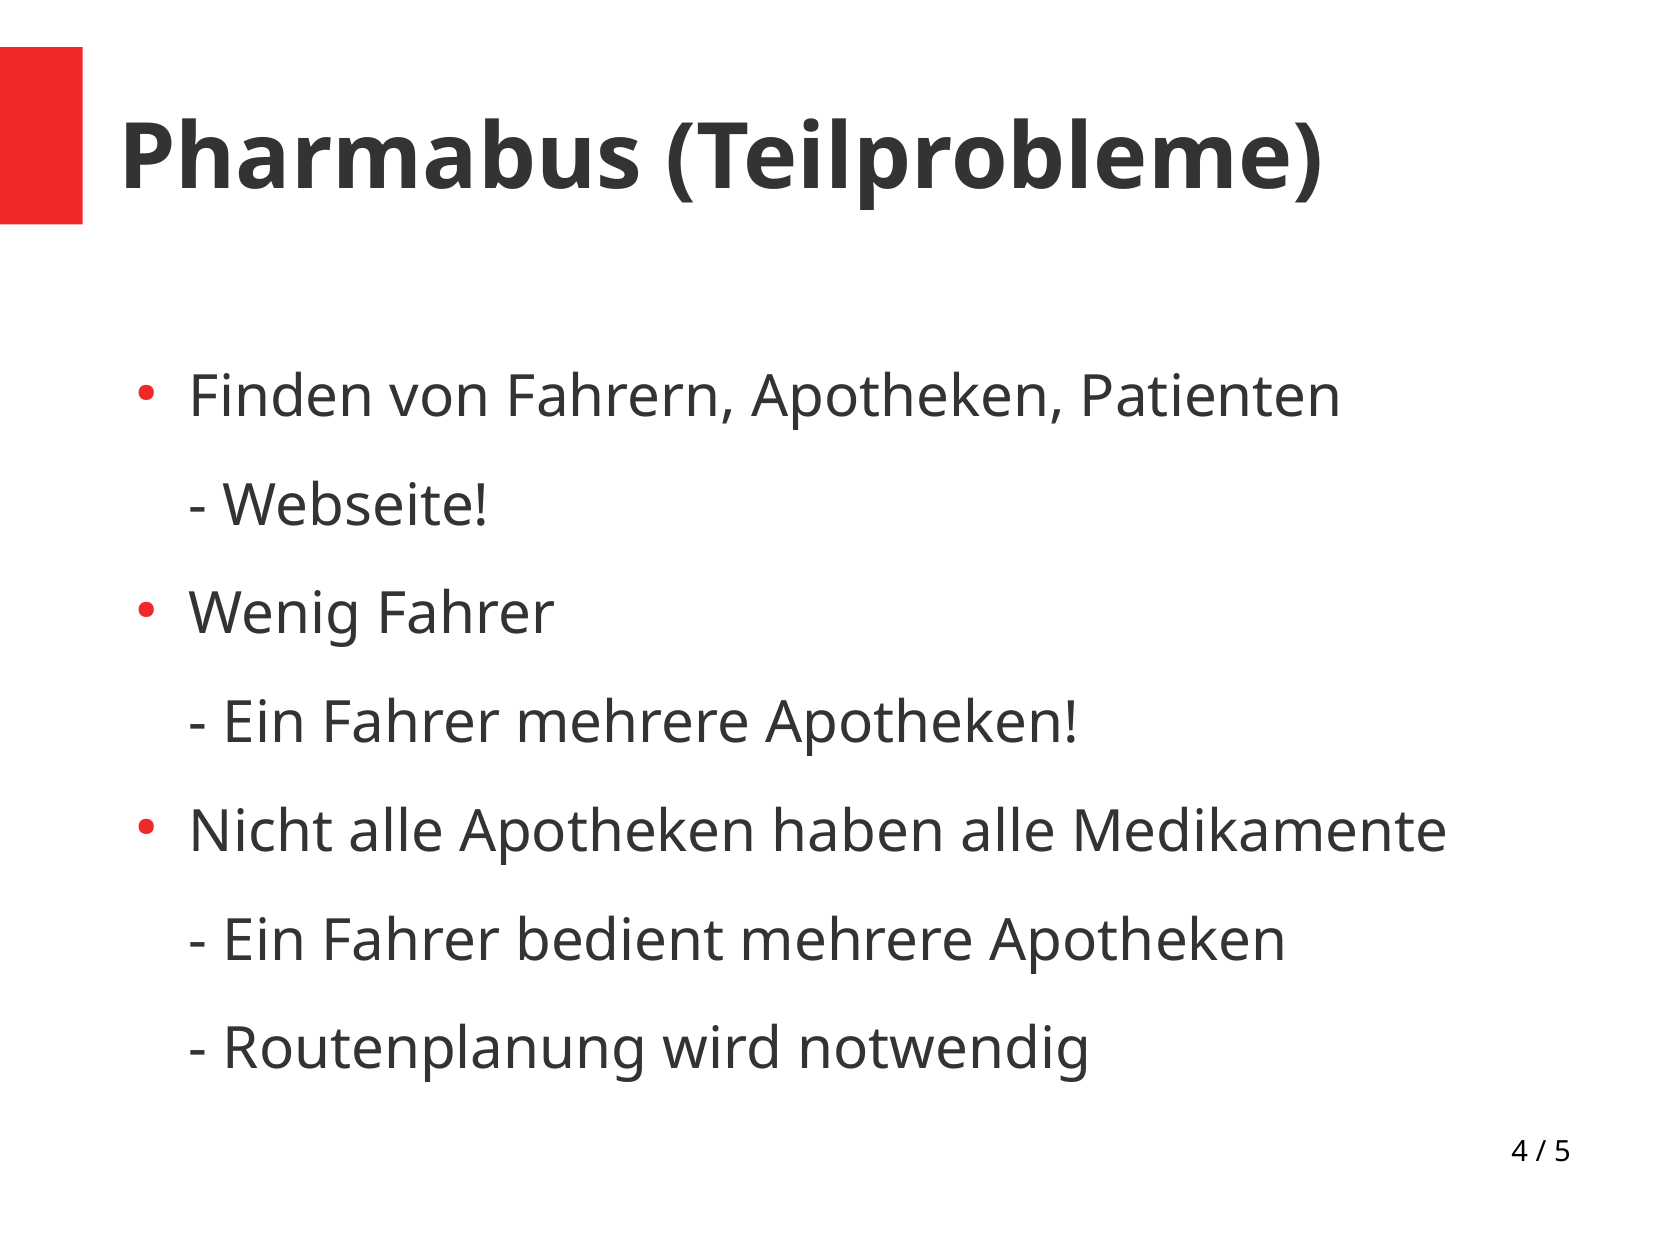

# Pharmabus (Teilprobleme)
Finden von Fahrern, Apotheken, Patienten
- Webseite!
Wenig Fahrer
- Ein Fahrer mehrere Apotheken!
Nicht alle Apotheken haben alle Medikamente
- Ein Fahrer bedient mehrere Apotheken
- Routenplanung wird notwendig
4